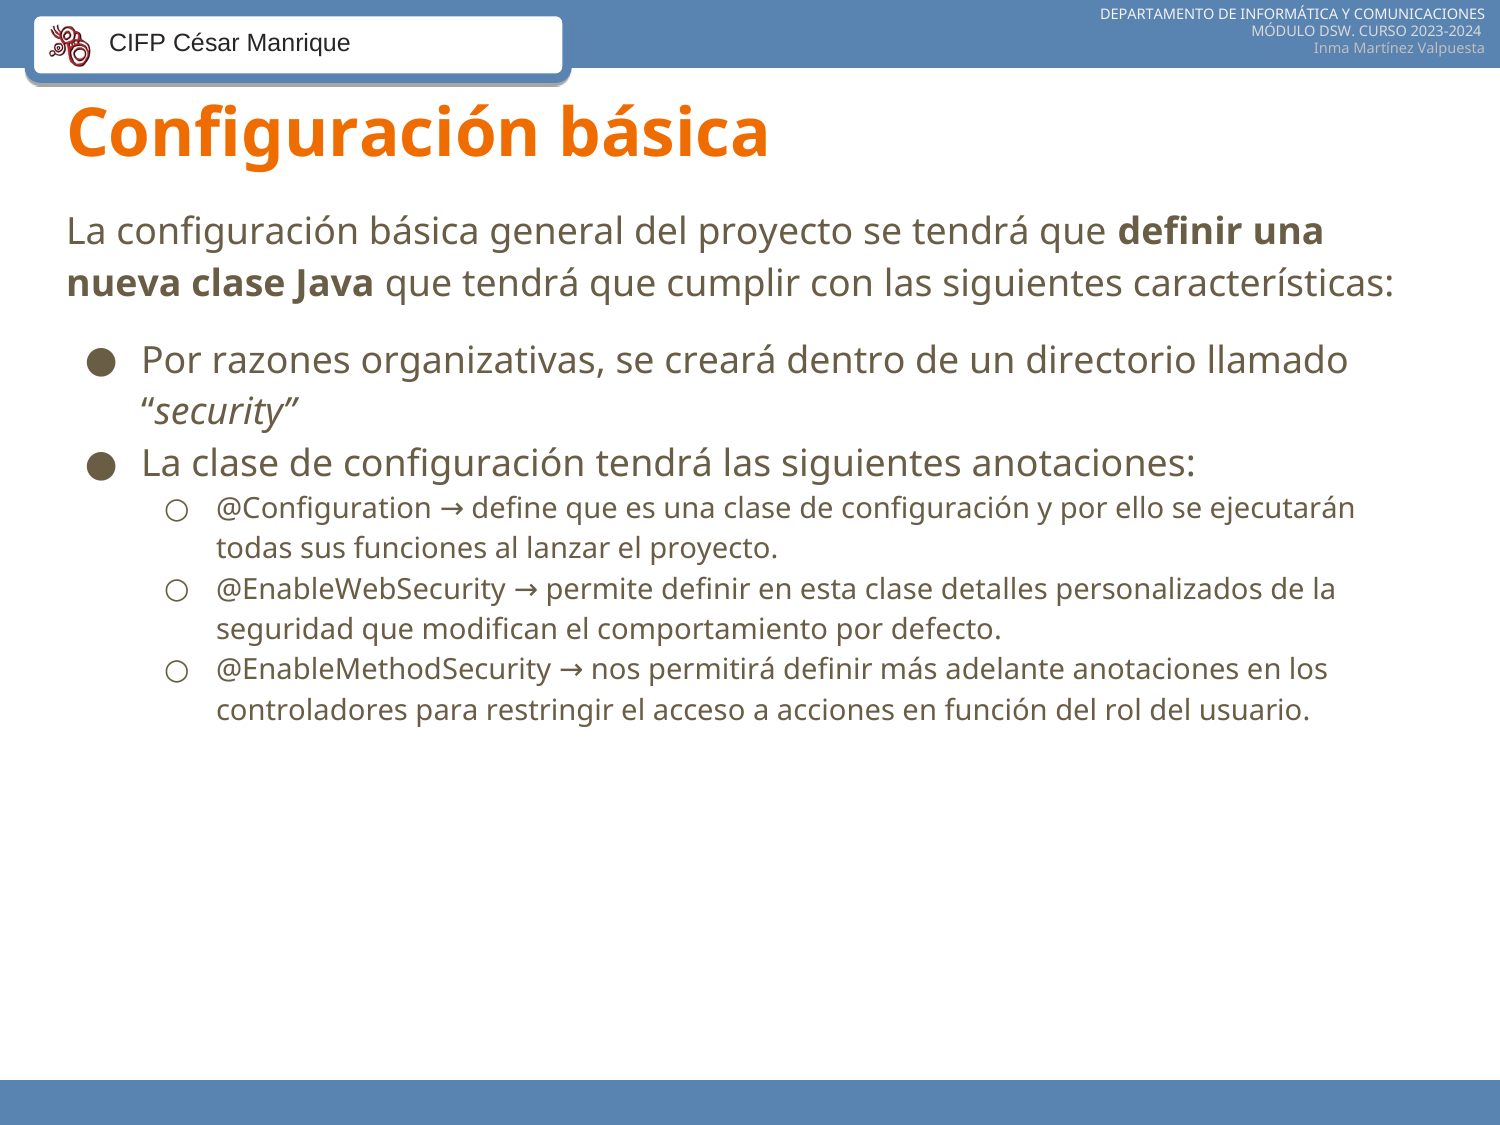

# Configuración básica
La configuración básica general del proyecto se tendrá que definir una nueva clase Java que tendrá que cumplir con las siguientes características:
Por razones organizativas, se creará dentro de un directorio llamado “security”
La clase de configuración tendrá las siguientes anotaciones:
@Configuration → define que es una clase de configuración y por ello se ejecutarán todas sus funciones al lanzar el proyecto.
@EnableWebSecurity → permite definir en esta clase detalles personalizados de la seguridad que modifican el comportamiento por defecto.
@EnableMethodSecurity → nos permitirá definir más adelante anotaciones en los controladores para restringir el acceso a acciones en función del rol del usuario.